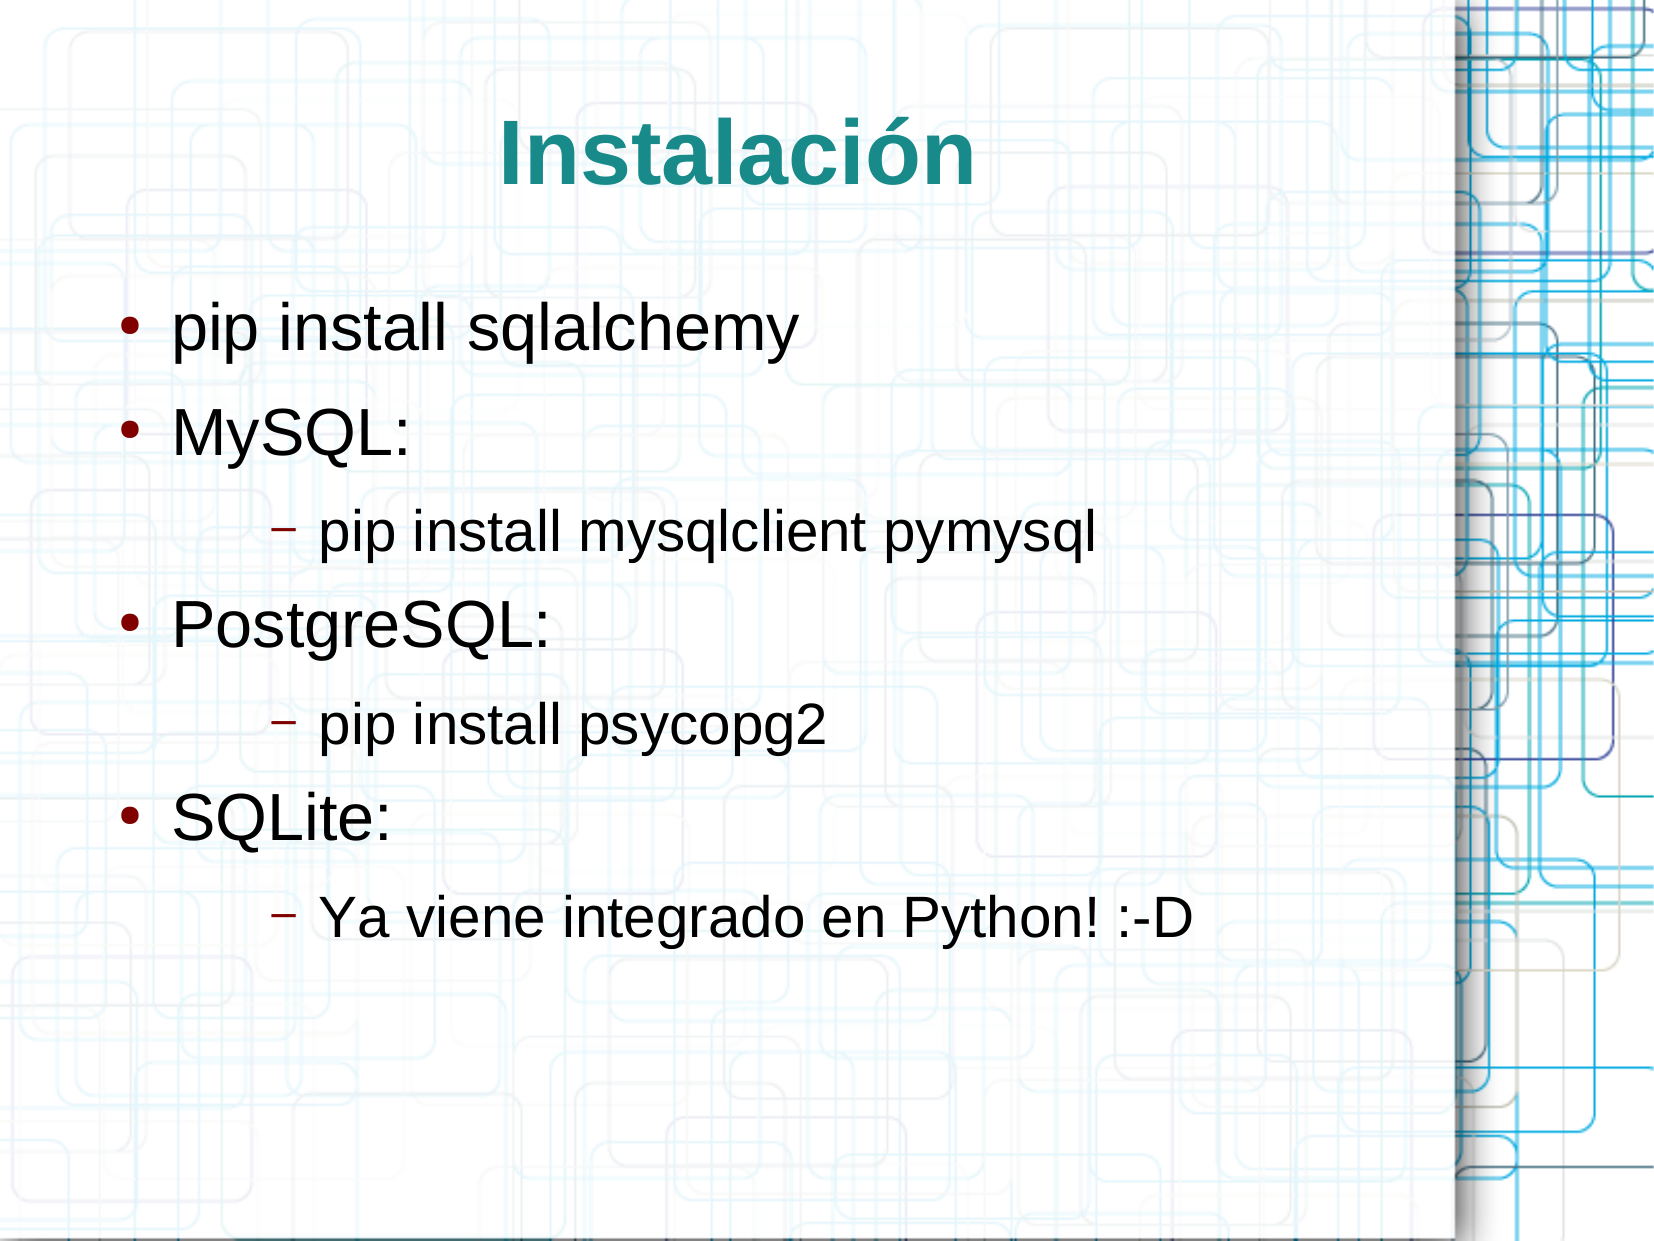

# Instalación
pip install sqlalchemy
MySQL:
pip install mysqlclient pymysql
PostgreSQL:
pip install psycopg2
SQLite:
Ya viene integrado en Python! :-D